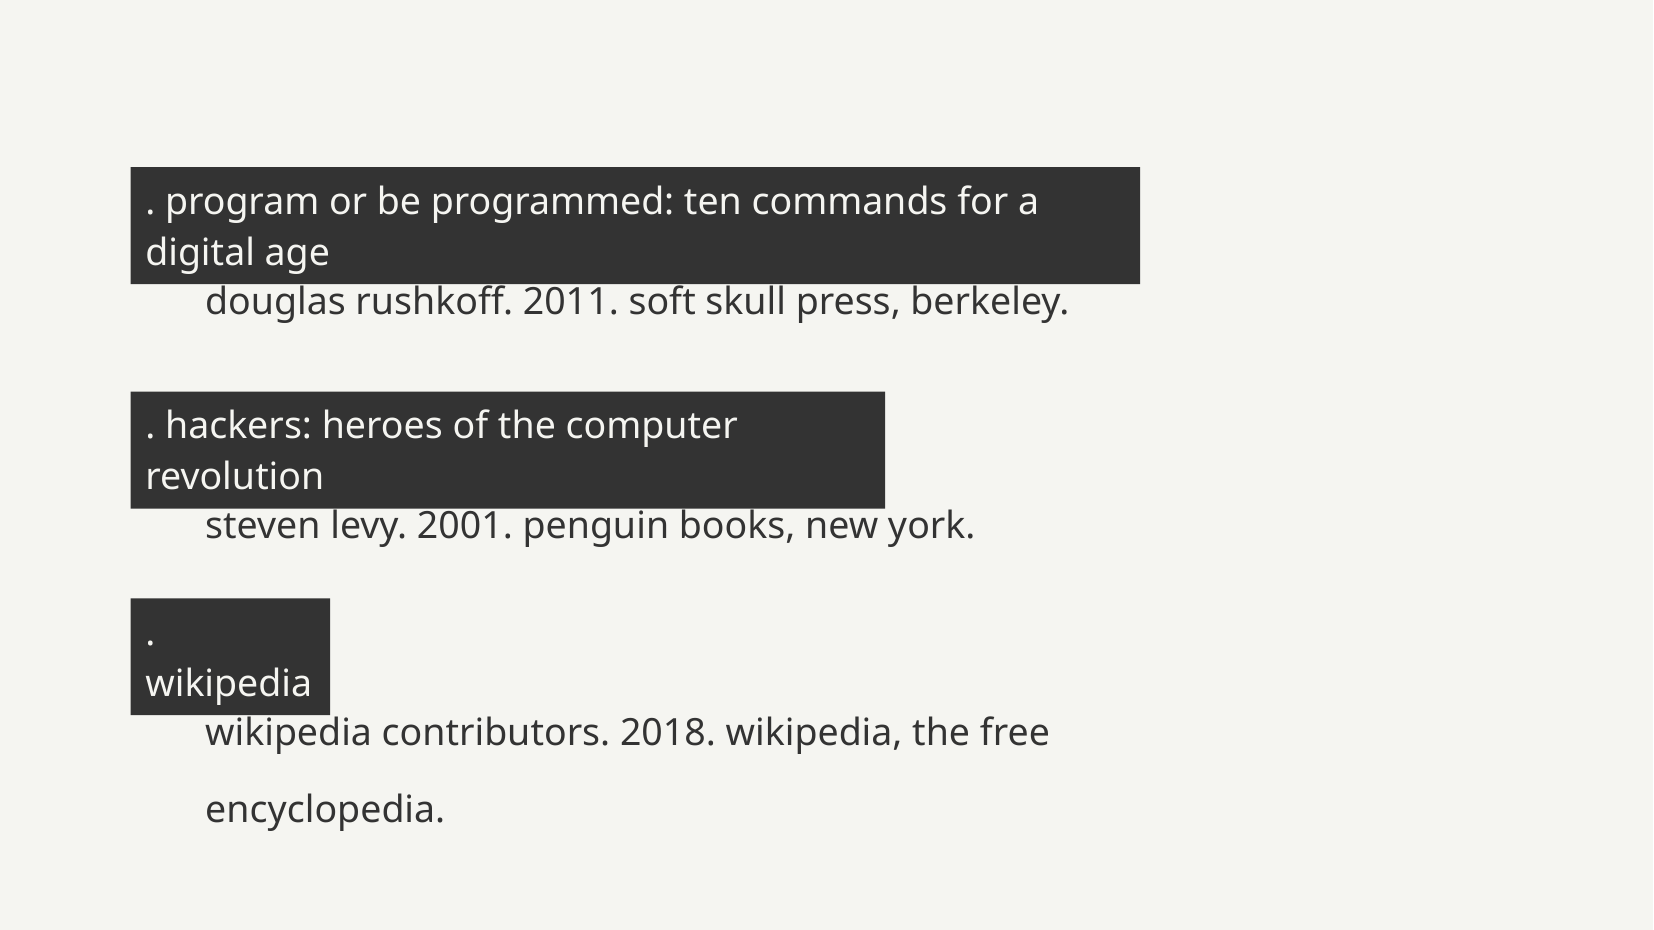

. program or be programmed: ten commands for a digital age
douglas rushkoff. 2011. soft skull press, berkeley.
. hackers: heroes of the computer revolution
steven levy. 2001. penguin books, new york.
. wikipedia
wikipedia contributors. 2018. wikipedia, the free encyclopedia.